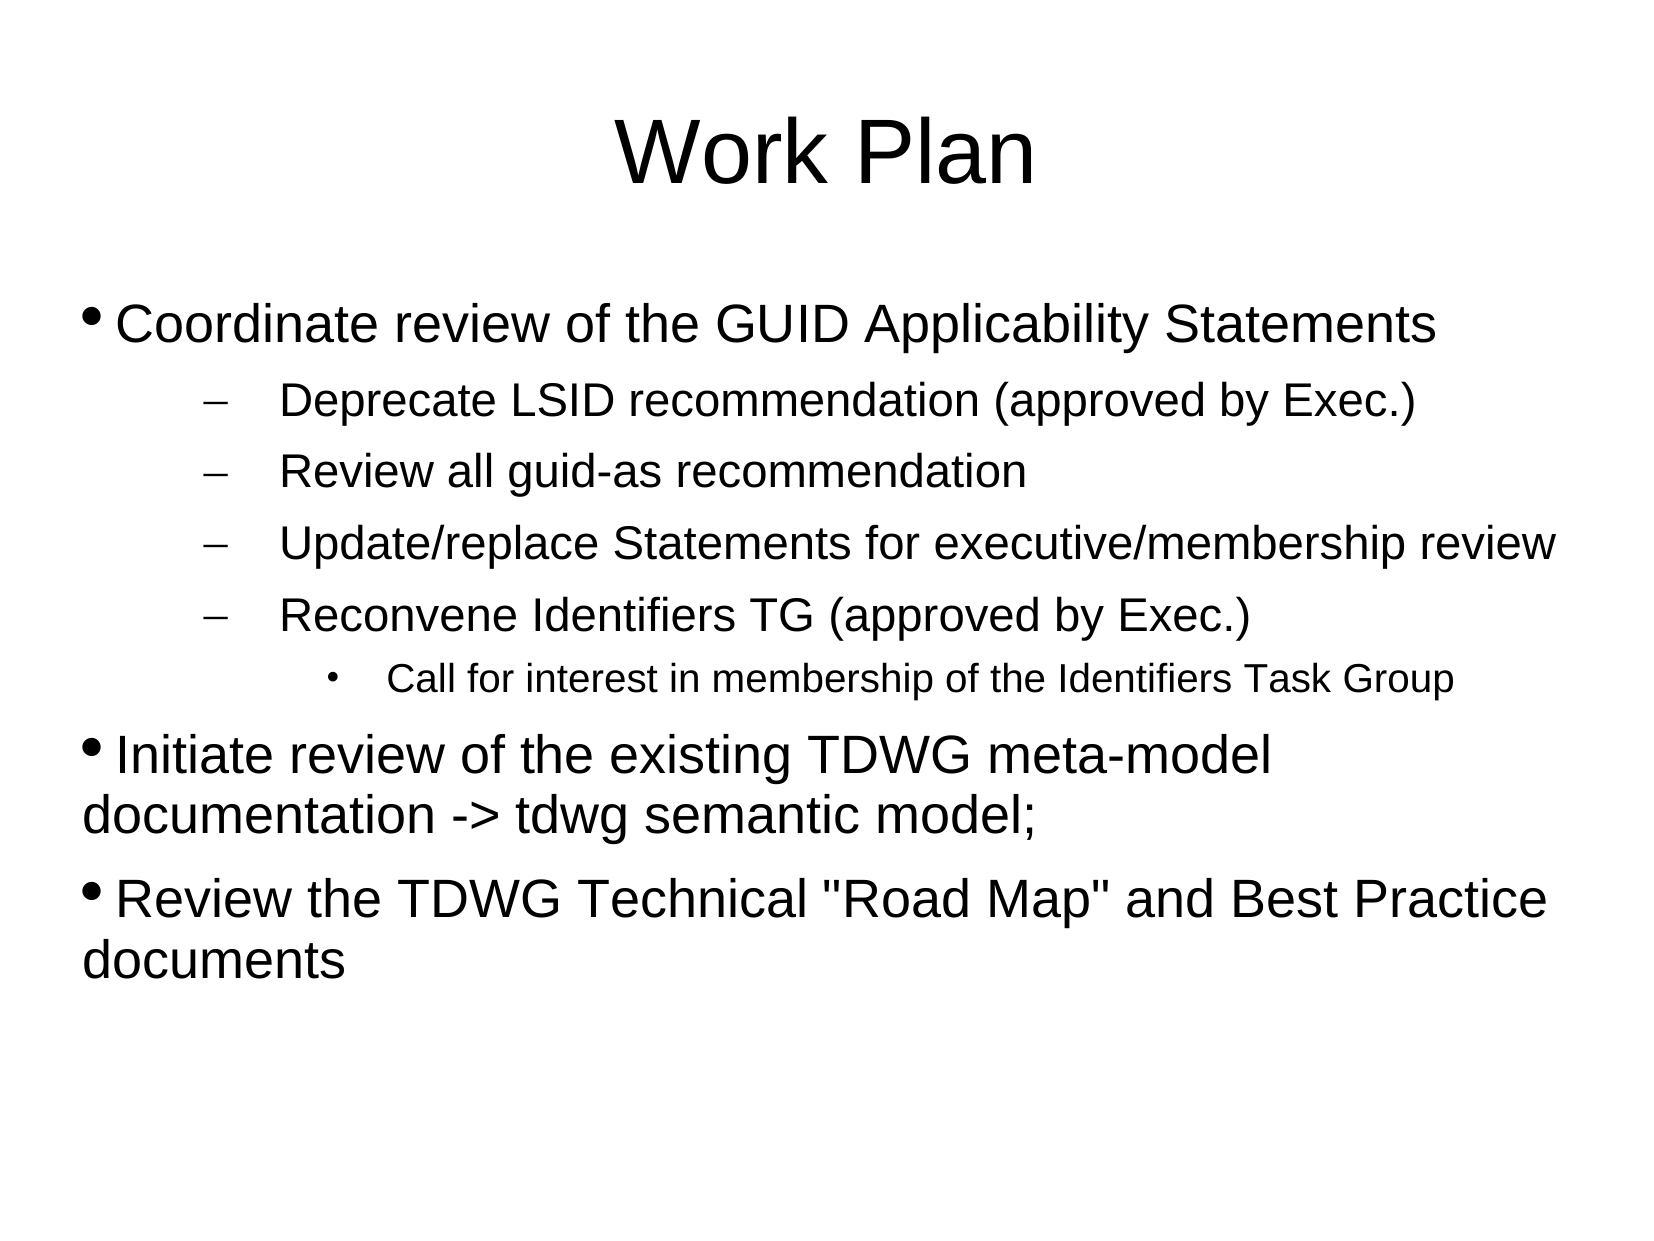

# Work Plan
 Coordinate review of the GUID Applicability Statements
Deprecate LSID recommendation (approved by Exec.)
Review all guid-as recommendation
Update/replace Statements for executive/membership review
Reconvene Identifiers TG (approved by Exec.)
Call for interest in membership of the Identifiers Task Group
 Initiate review of the existing TDWG meta-model documentation  -> tdwg semantic model;
 Review the TDWG Technical "Road Map" and Best Practice documents